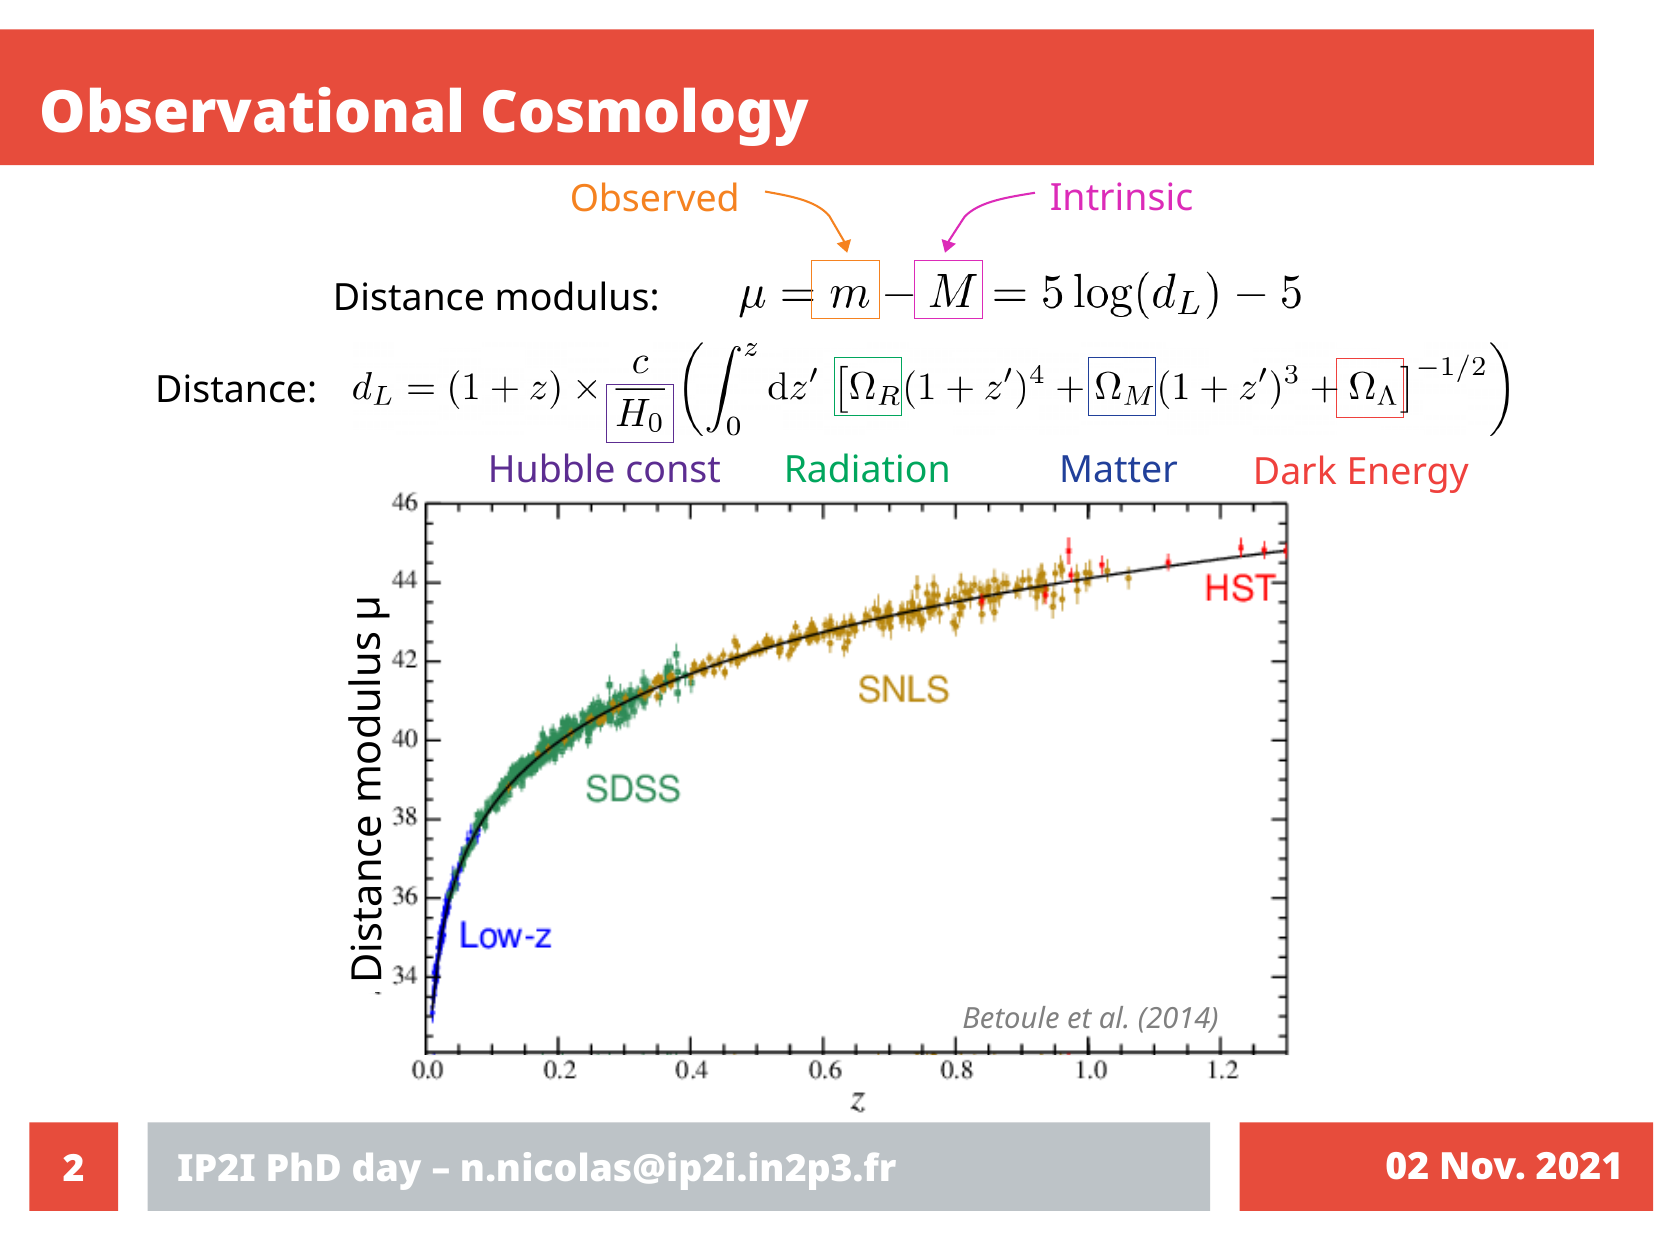

# Observational Cosmology
Intrinsic
Observed
Distance modulus:
Distance:
Hubble const
Radiation
Matter
Dark Energy
Betoule et al. (2014)
Distance modulus µ
2
IP2I PhD day – n.nicolas@ip2i.in2p3.fr
02 Nov. 2021